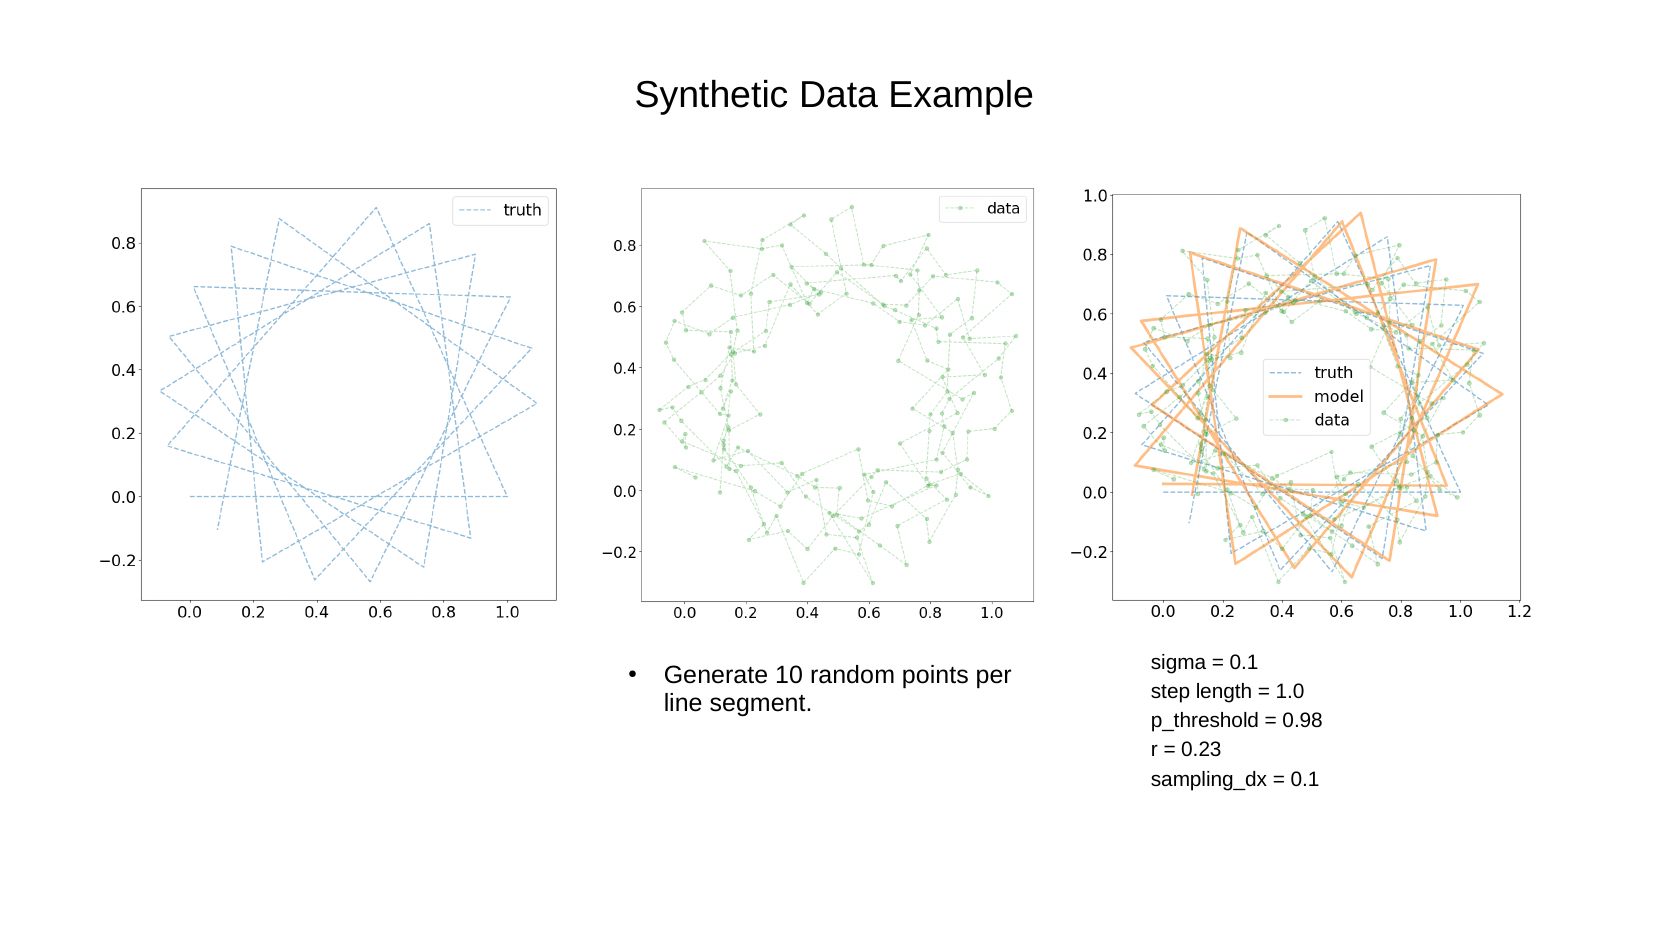

# Synthetic Data Example
sigma = 0.1
step length = 1.0
p_threshold = 0.98
r = 0.23
sampling_dx = 0.1
Generate 10 random points per line segment.